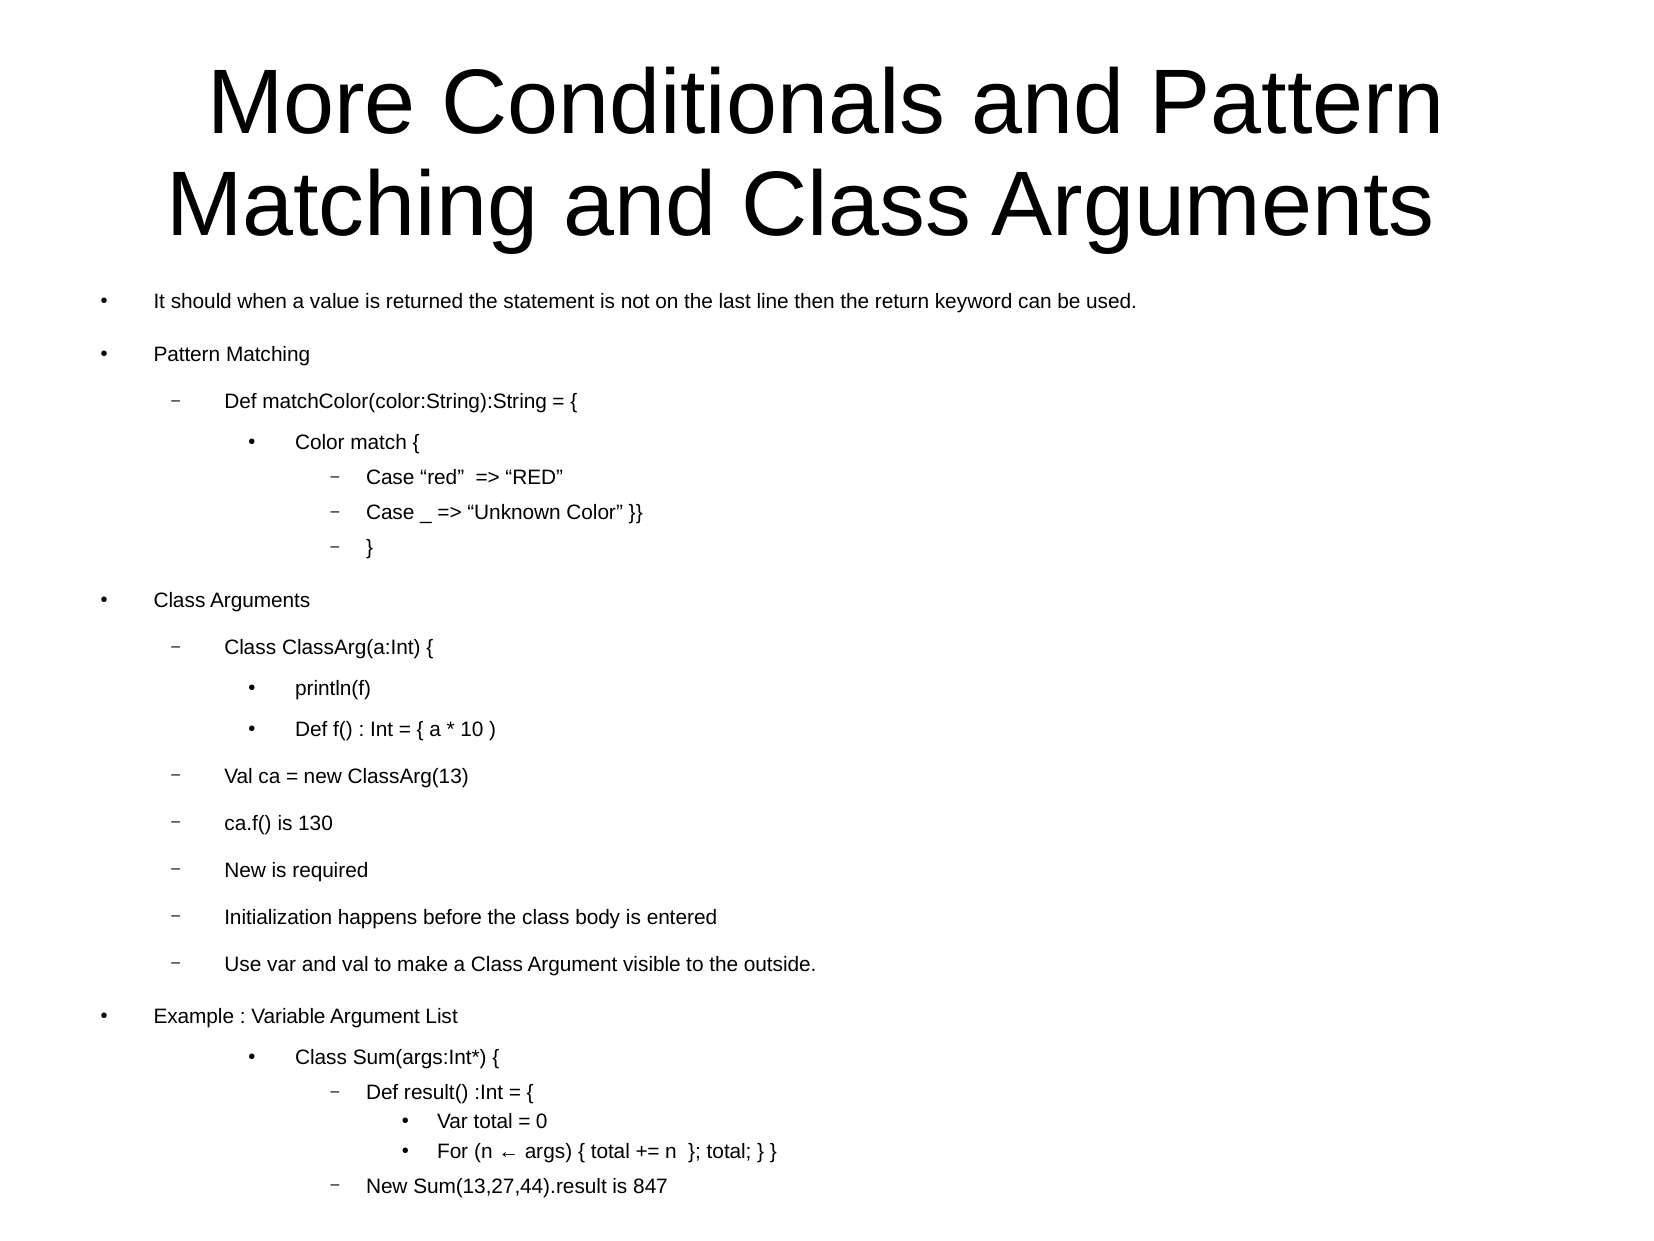

# More Conditionals and Pattern Matching and Class Arguments
It should when a value is returned the statement is not on the last line then the return keyword can be used.
Pattern Matching
Def matchColor(color:String):String = {
Color match {
Case “red” => “RED”
Case _ => “Unknown Color” }}
}
Class Arguments
Class ClassArg(a:Int) {
println(f)
Def f() : Int = { a * 10 )
Val ca = new ClassArg(13)
ca.f() is 130
New is required
Initialization happens before the class body is entered
Use var and val to make a Class Argument visible to the outside.
Example : Variable Argument List
Class Sum(args:Int*) {
Def result() :Int = {
Var total = 0
For (n ← args) { total += n }; total; } }
New Sum(13,27,44).result is 847